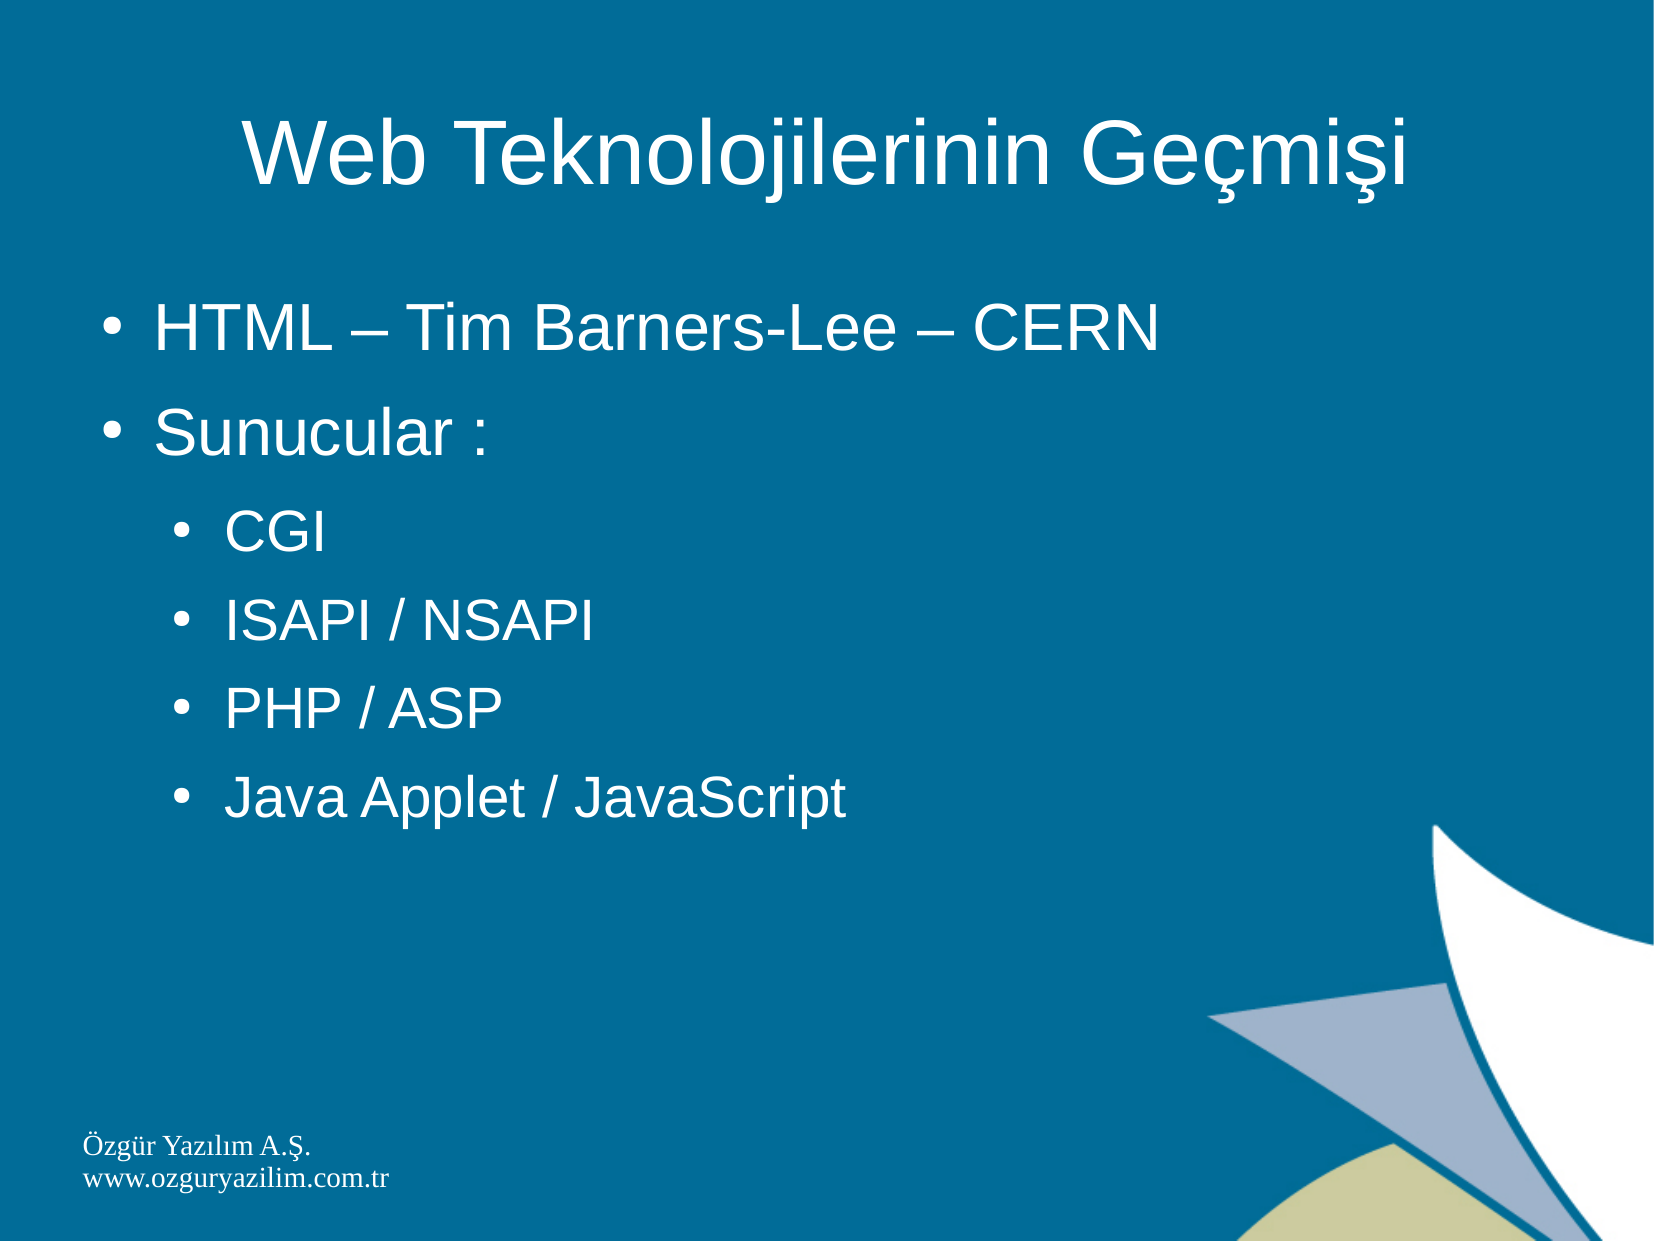

# Web Teknolojilerinin Geçmişi
HTML – Tim Barners-Lee – CERN
Sunucular :
CGI
ISAPI / NSAPI
PHP / ASP
Java Applet / JavaScript